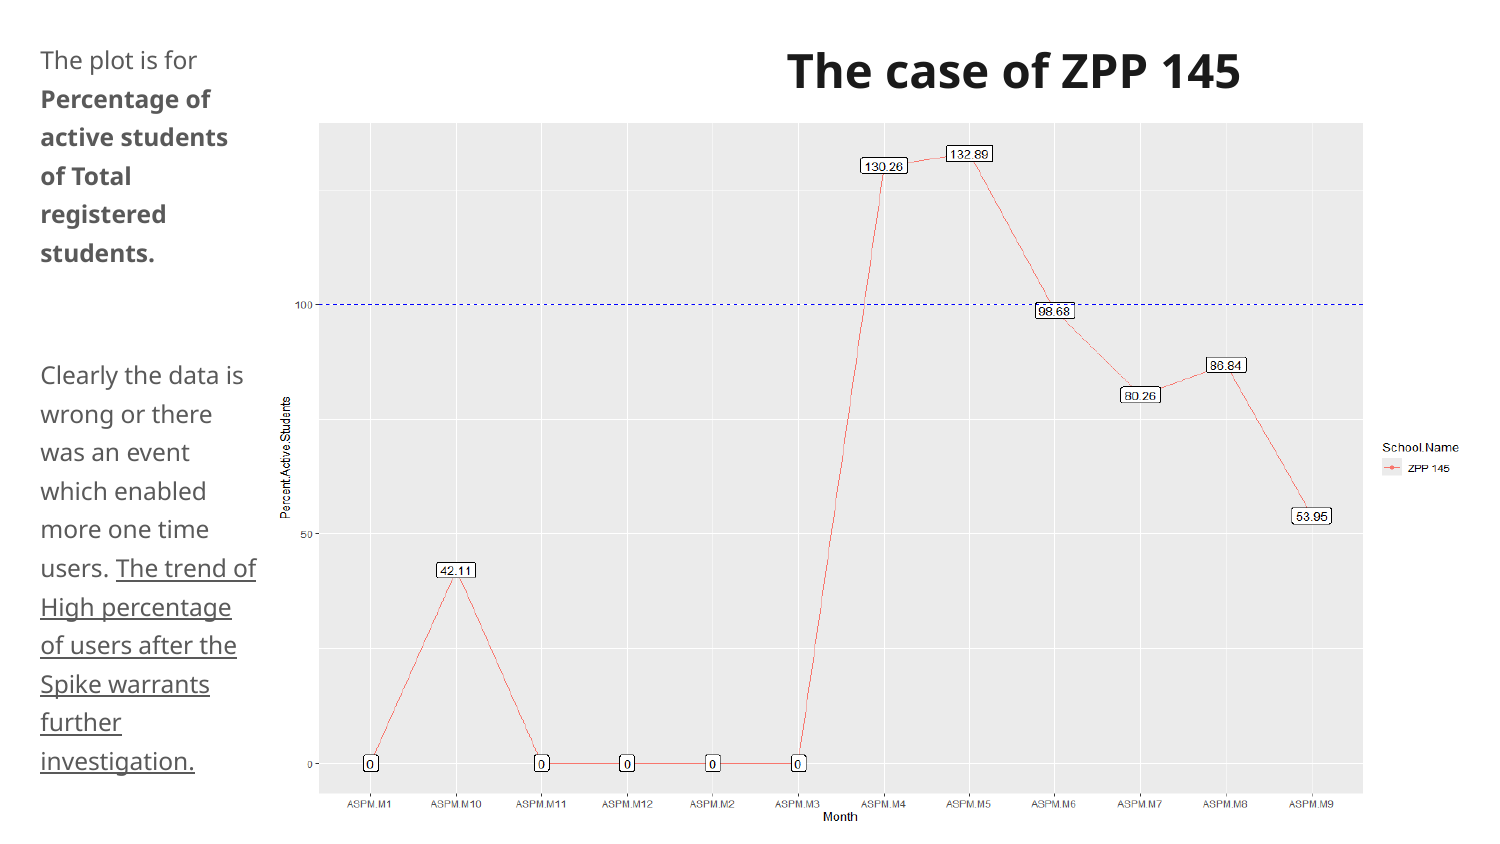

# The plot is for Percentage of active students of Total registered students.
Clearly the data is wrong or there was an event which enabled more one time users. The trend of High percentage of users after the Spike warrants further investigation.
The case of ZPP 145